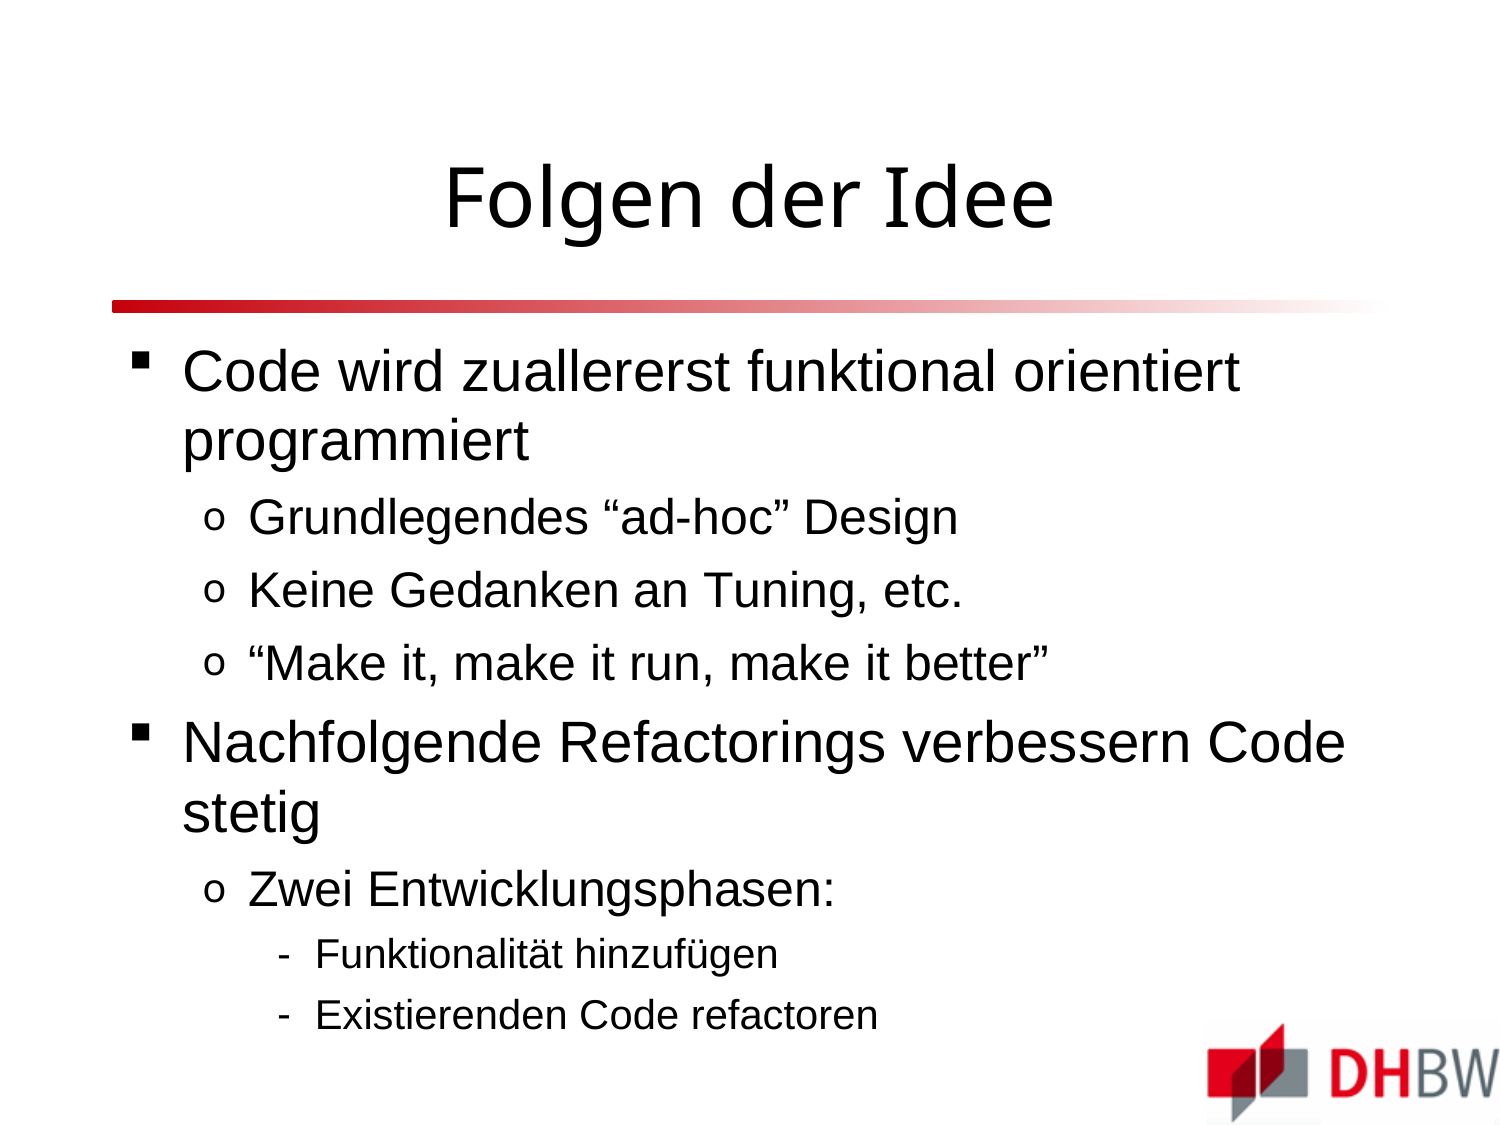

# Folgen der Idee
Code wird zuallererst funktional orientiert programmiert
Grundlegendes “ad-hoc” Design
Keine Gedanken an Tuning, etc.
“Make it, make it run, make it better”
Nachfolgende Refactorings verbessern Code stetig
Zwei Entwicklungsphasen:
Funktionalität hinzufügen
Existierenden Code refactoren